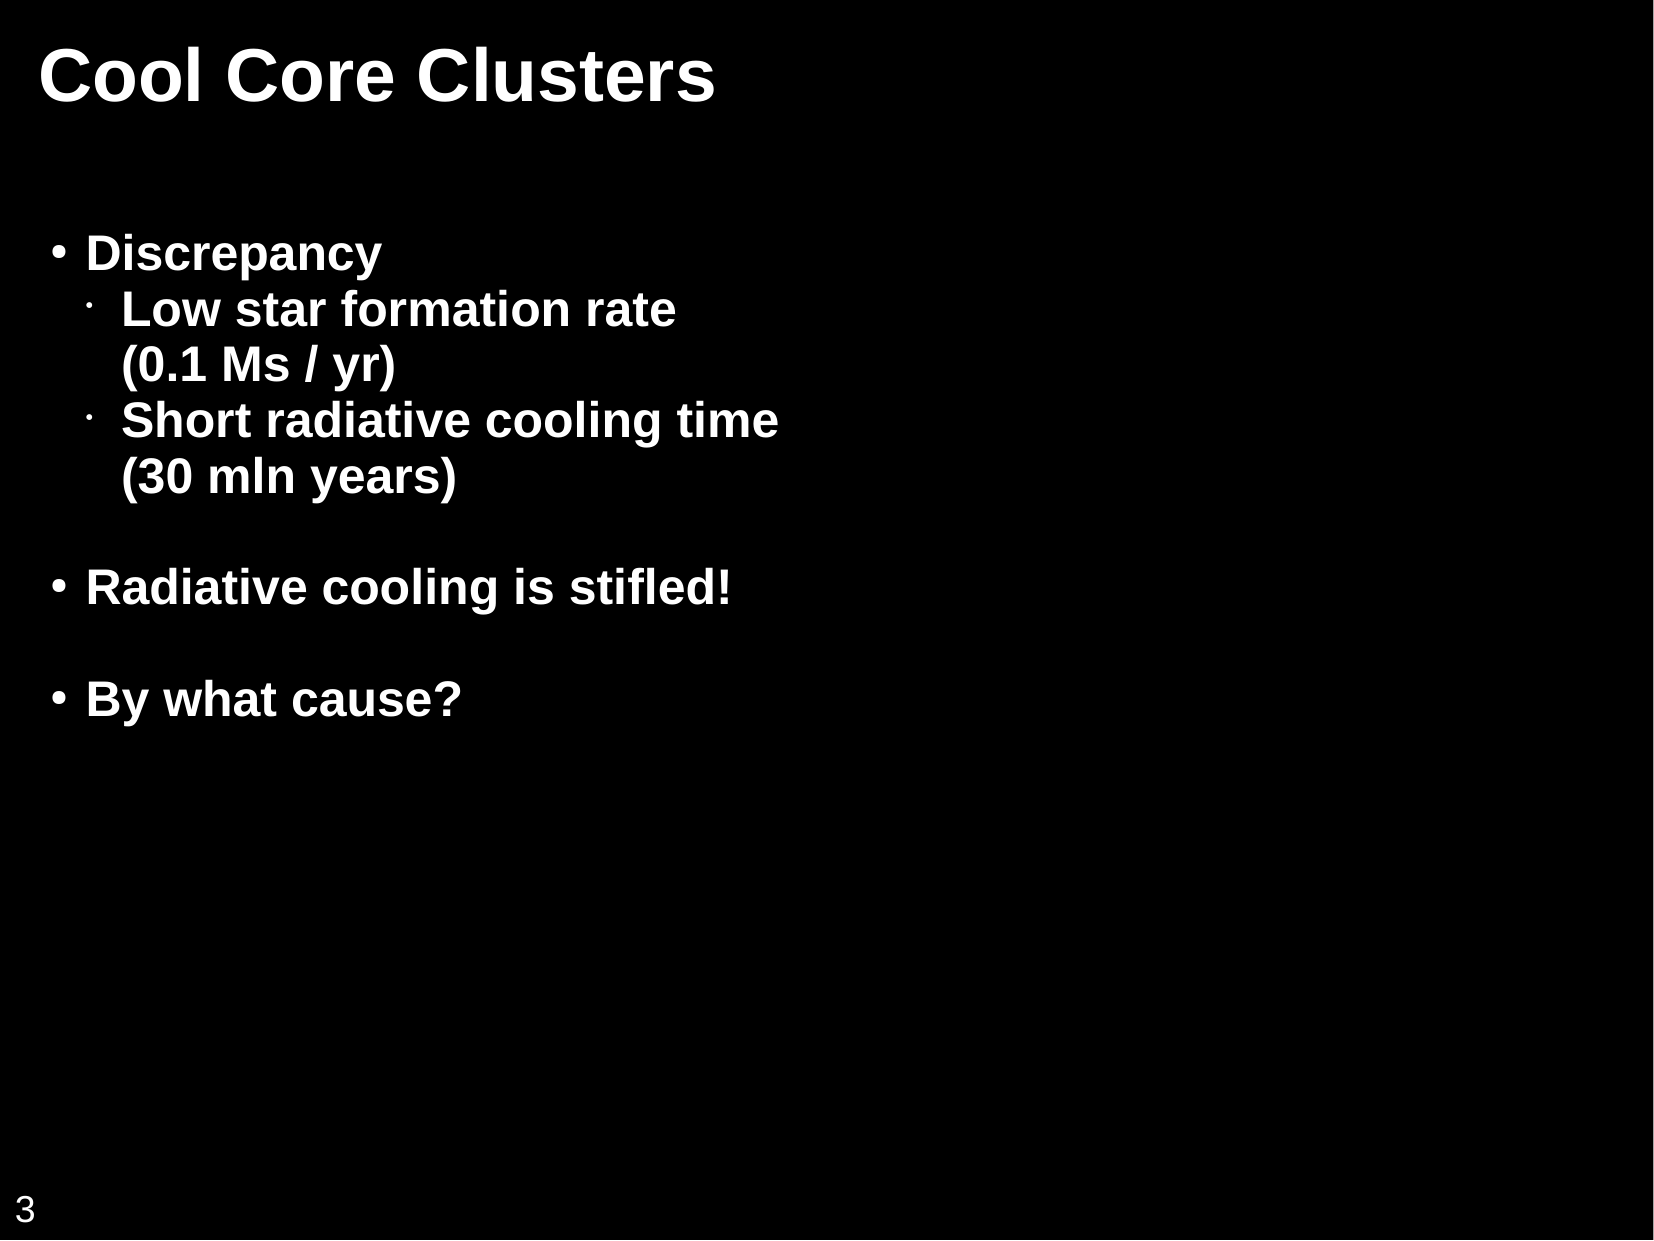

Cool Core Clusters
Discrepancy
Low star formation rate
(0.1 Ms / yr)
Short radiative cooling time
(30 mln years)
Radiative cooling is stifled!
By what cause?
3